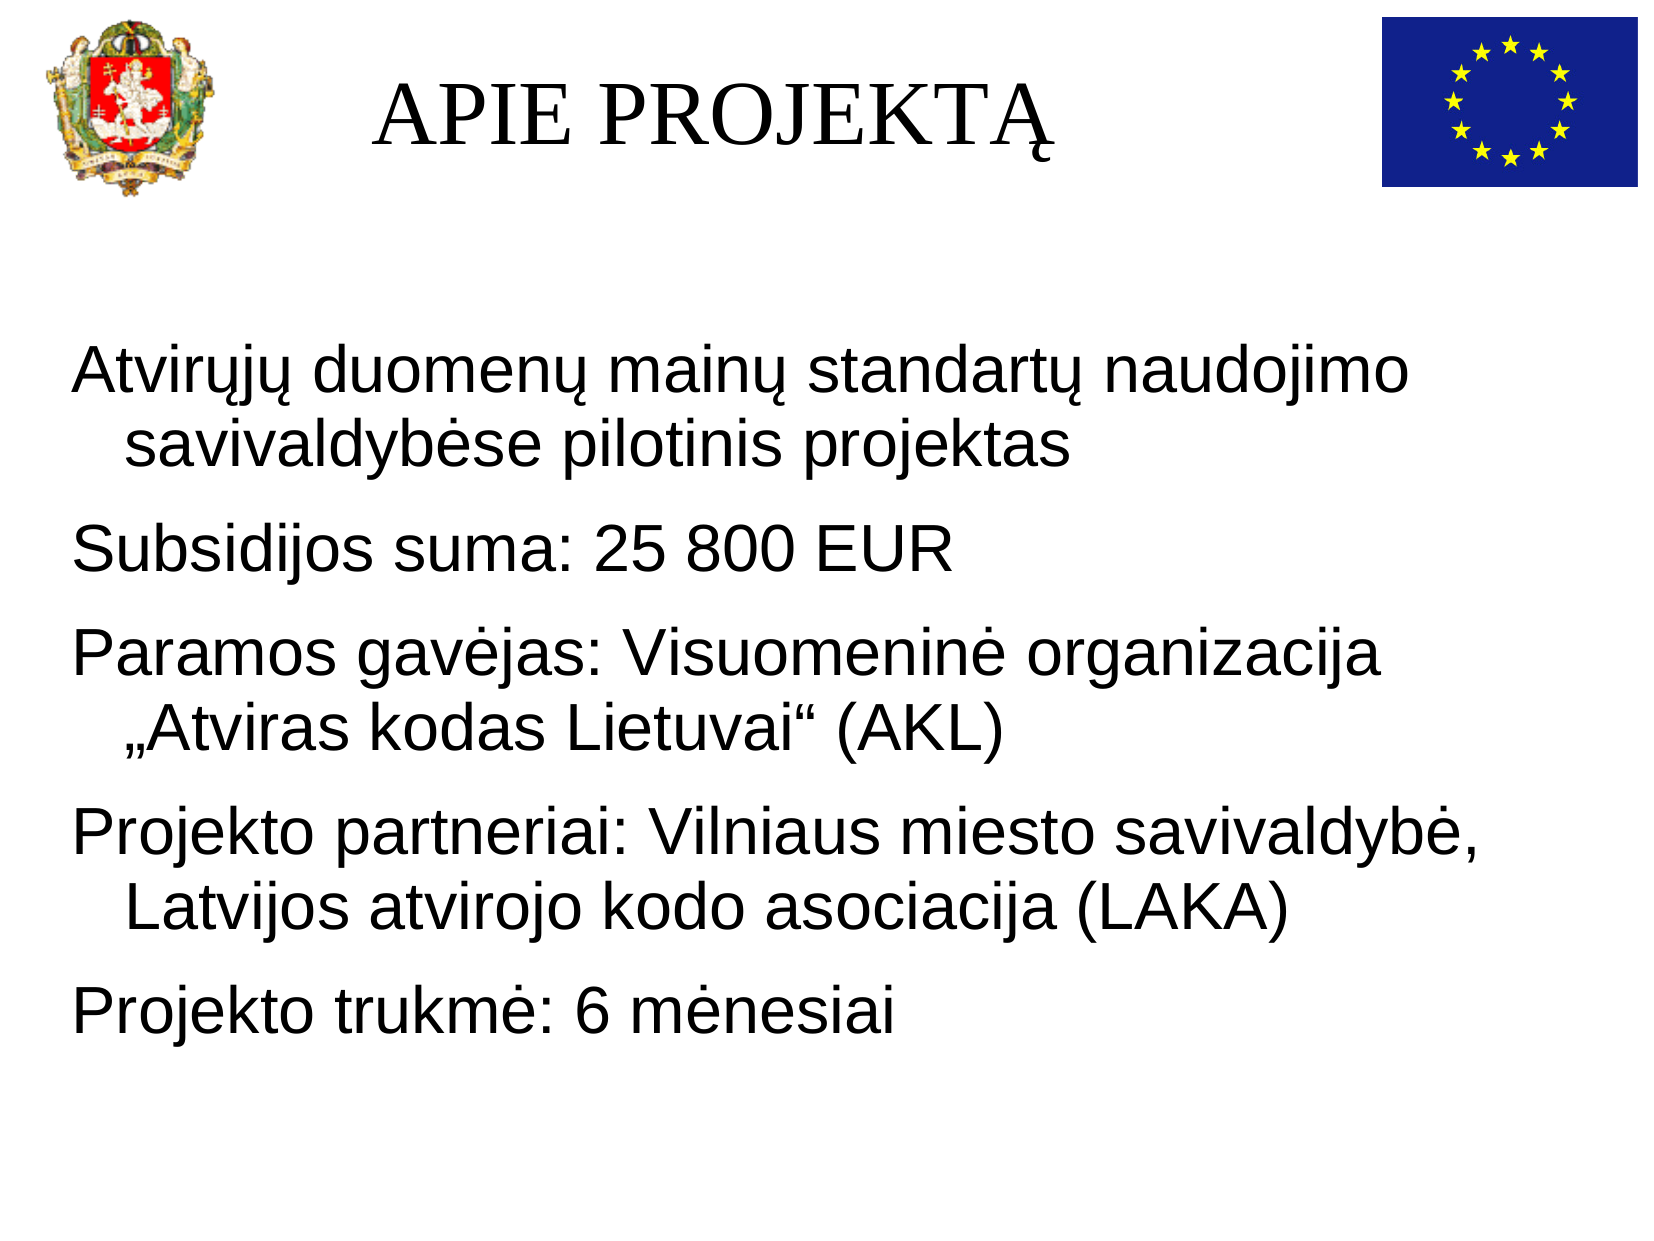

# APIE PROJEKTĄ
Atvirųjų duomenų mainų standartų naudojimo savivaldybėse pilotinis projektas
Subsidijos suma: 25 800 EUR
Paramos gavėjas: Visuomeninė organizacija „Atviras kodas Lietuvai“ (AKL)
Projekto partneriai: Vilniaus miesto savivaldybė, Latvijos atvirojo kodo asociacija (LAKA)
Projekto trukmė: 6 mėnesiai